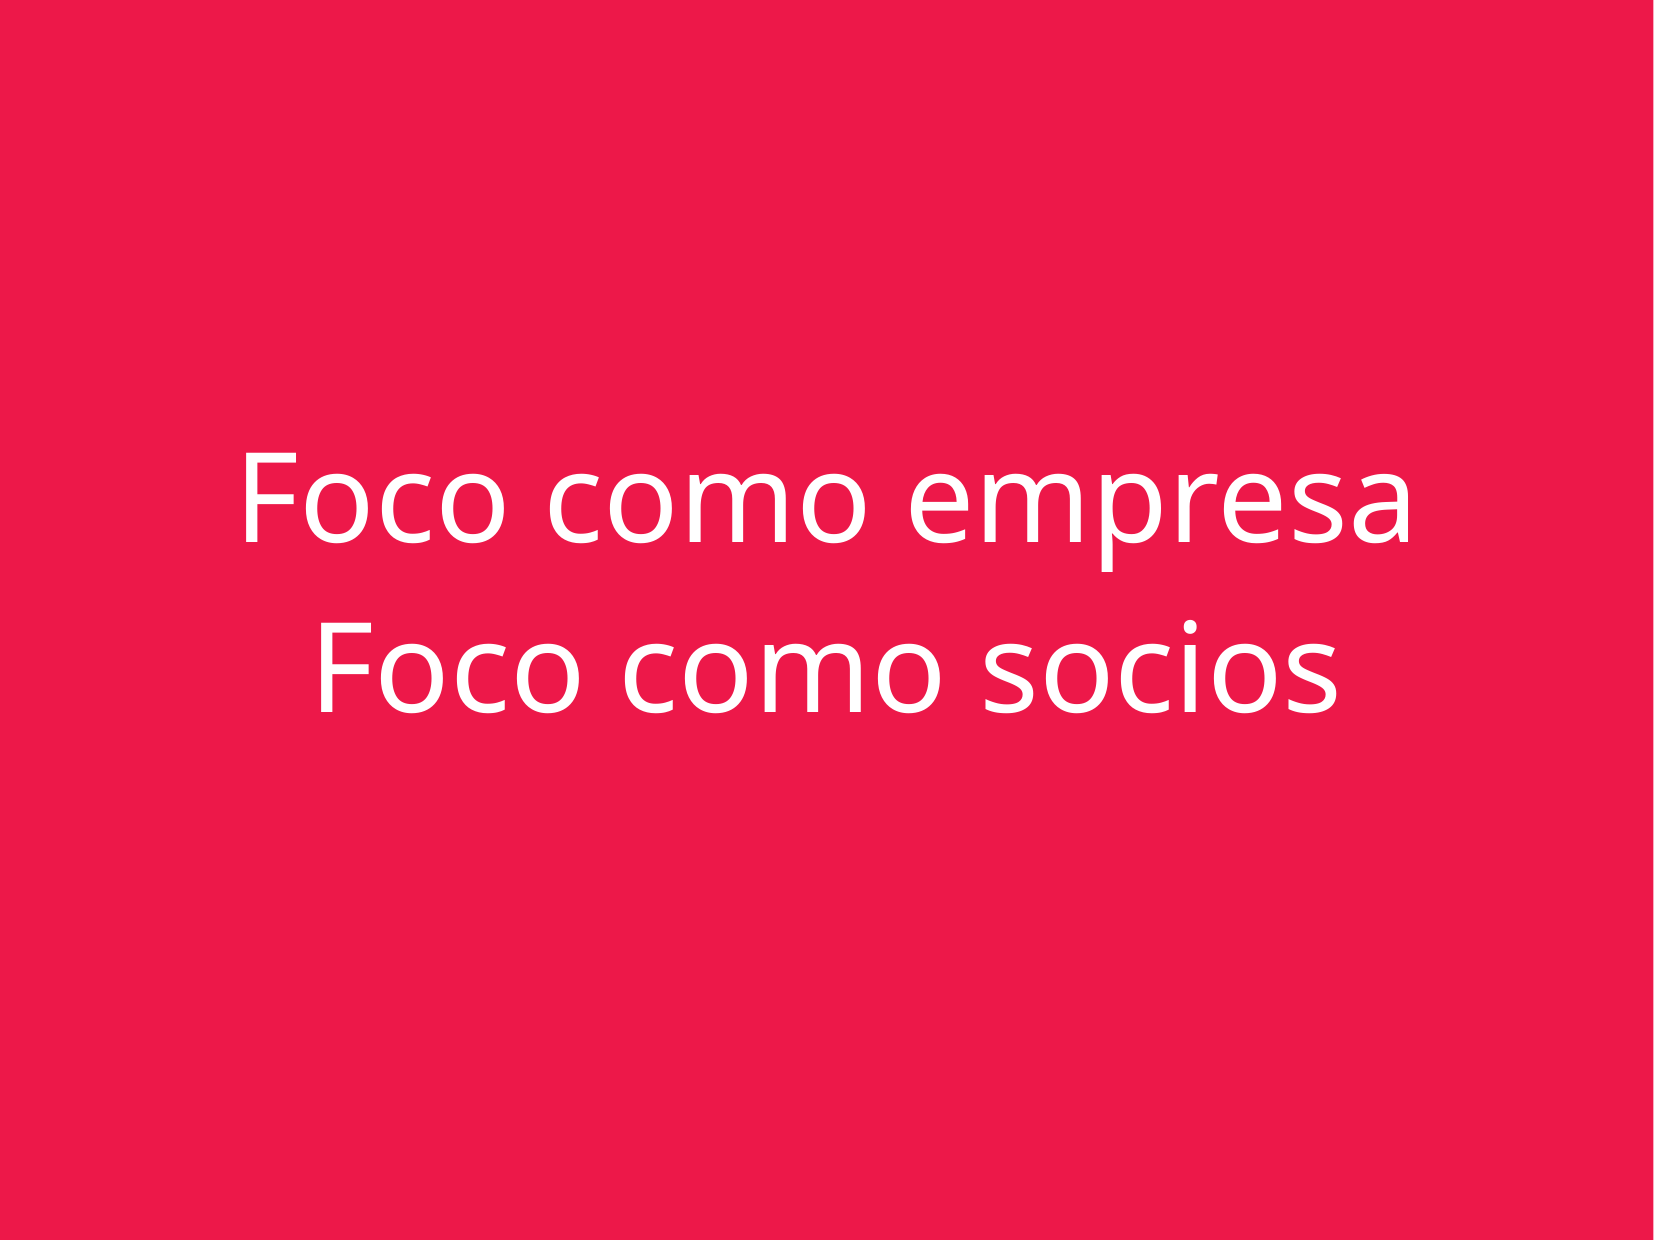

# Foco como empresa
Foco como socios